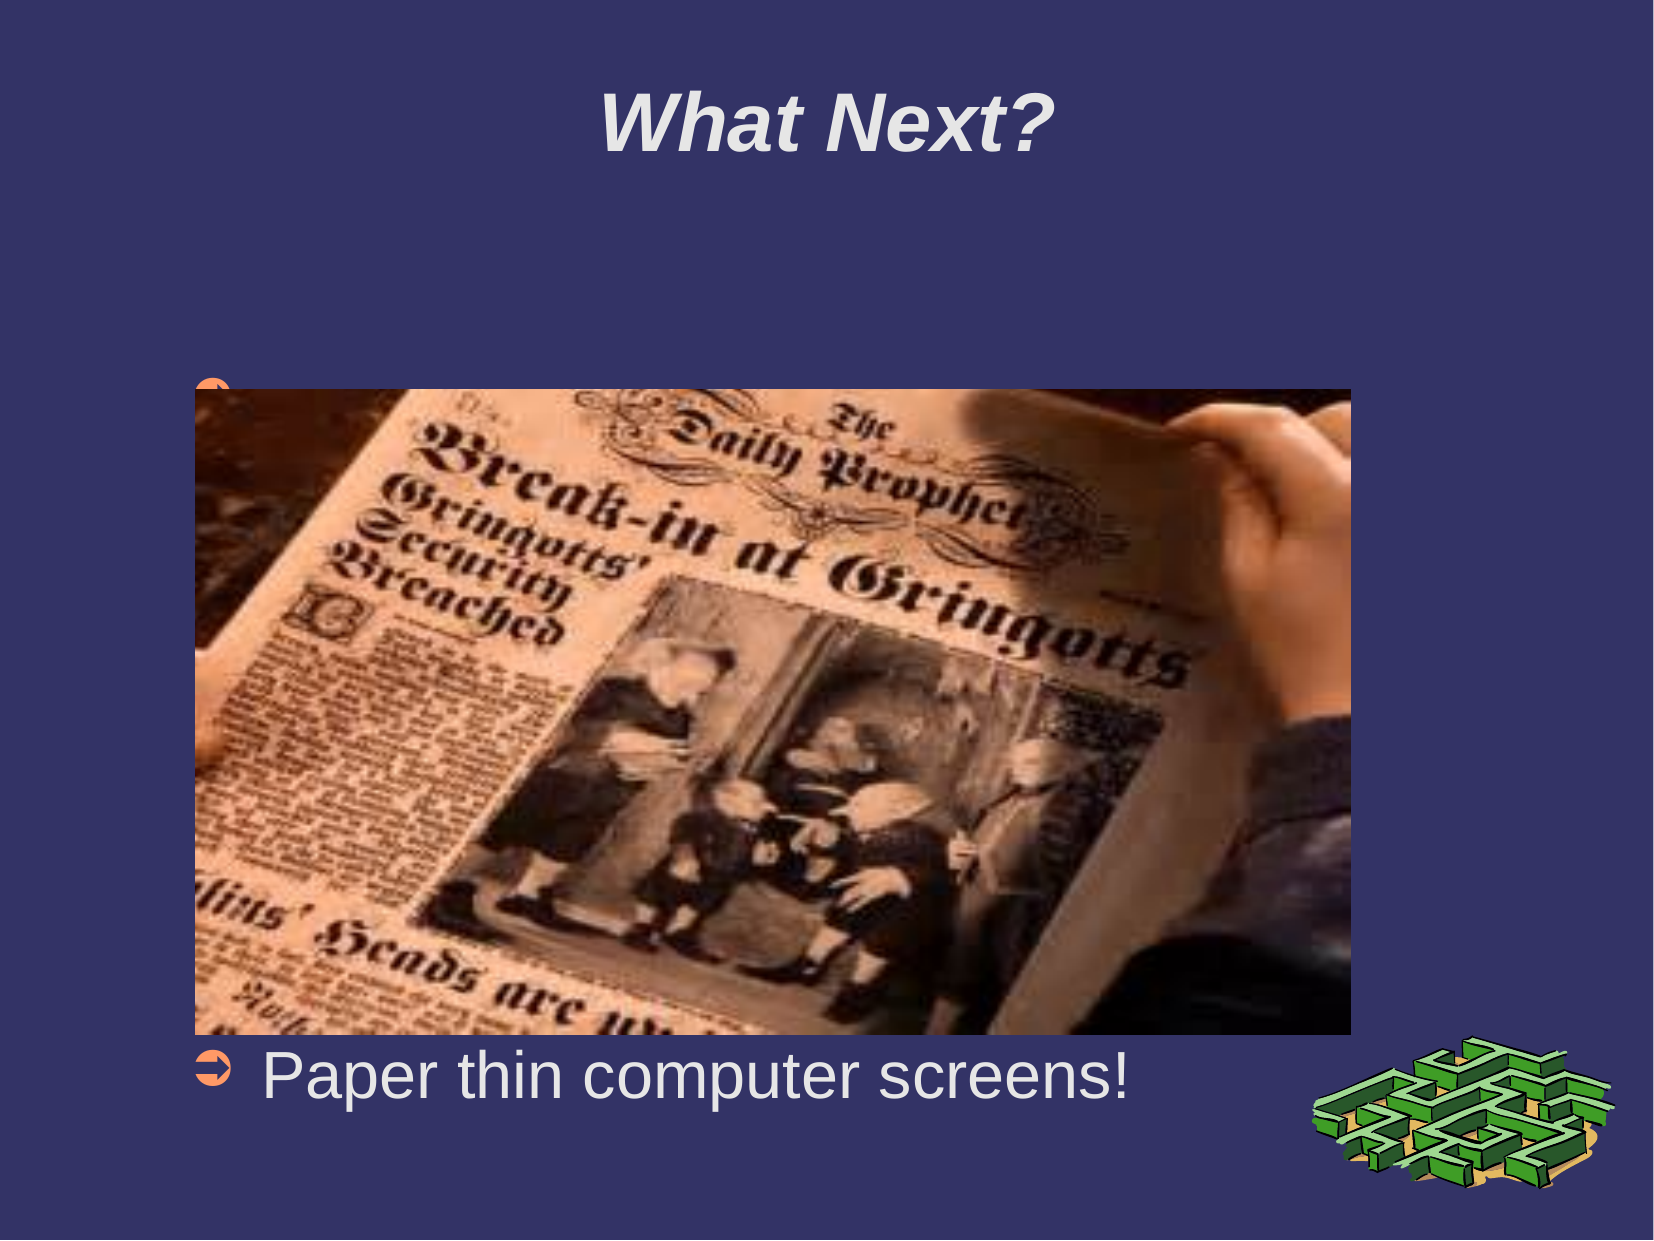

# What Next?
Paper thin computer screens!